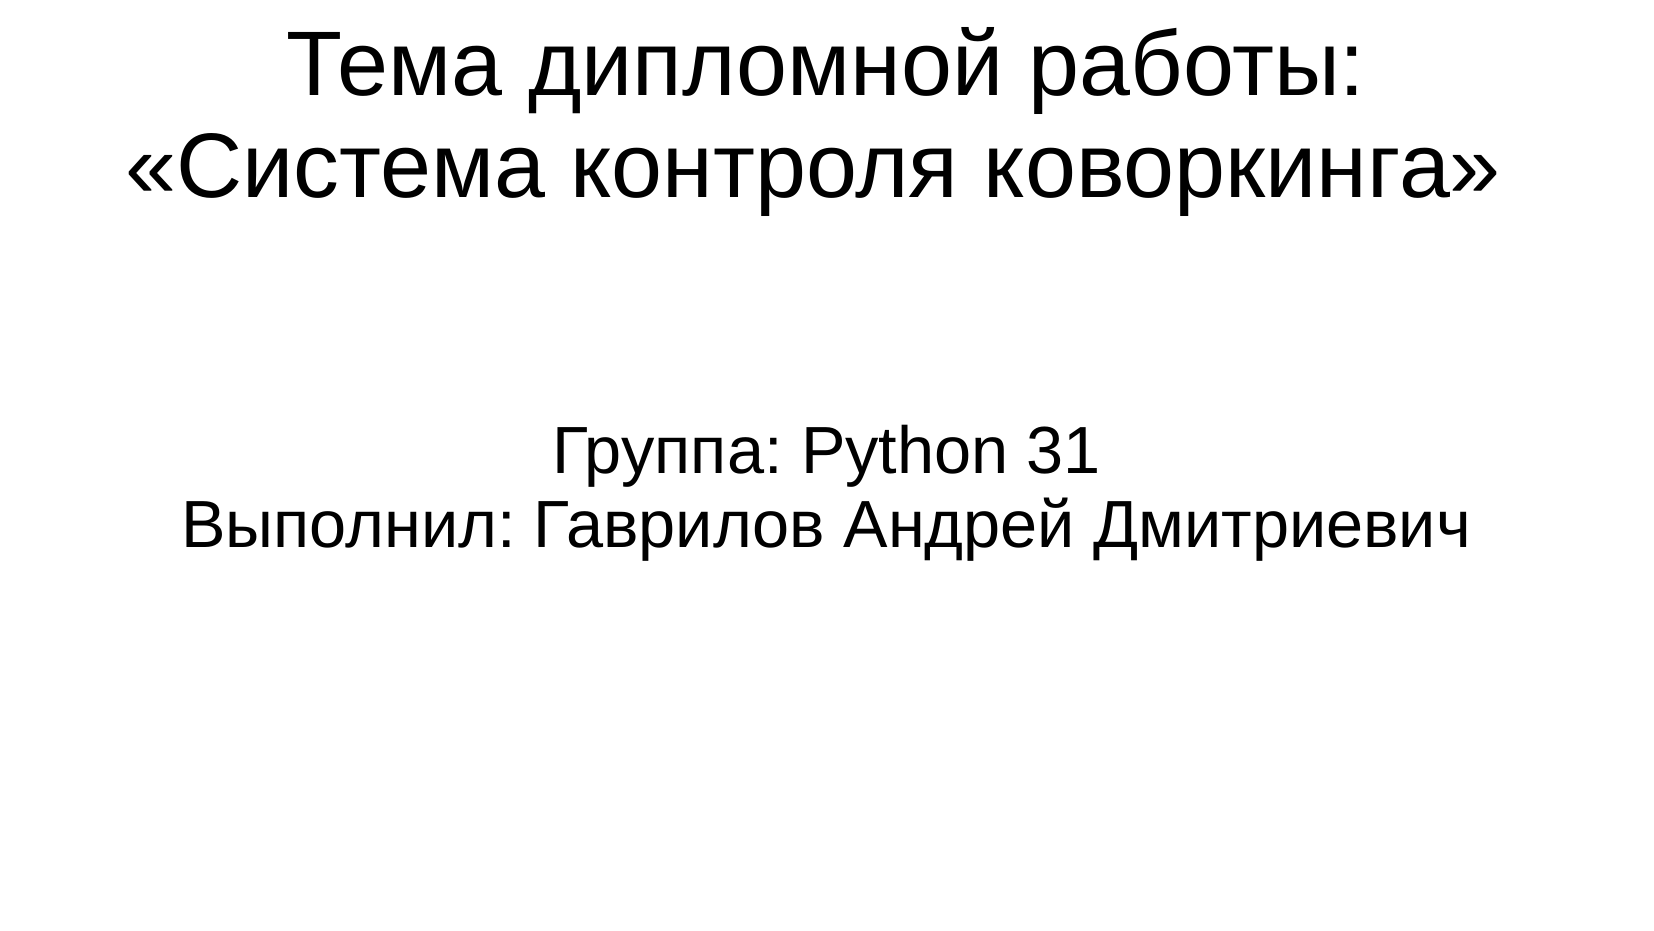

# Тема дипломной работы: «Система контроля коворкинга»
Группа: Python 31
Выполнил: Гаврилов Андрей Дмитриевич